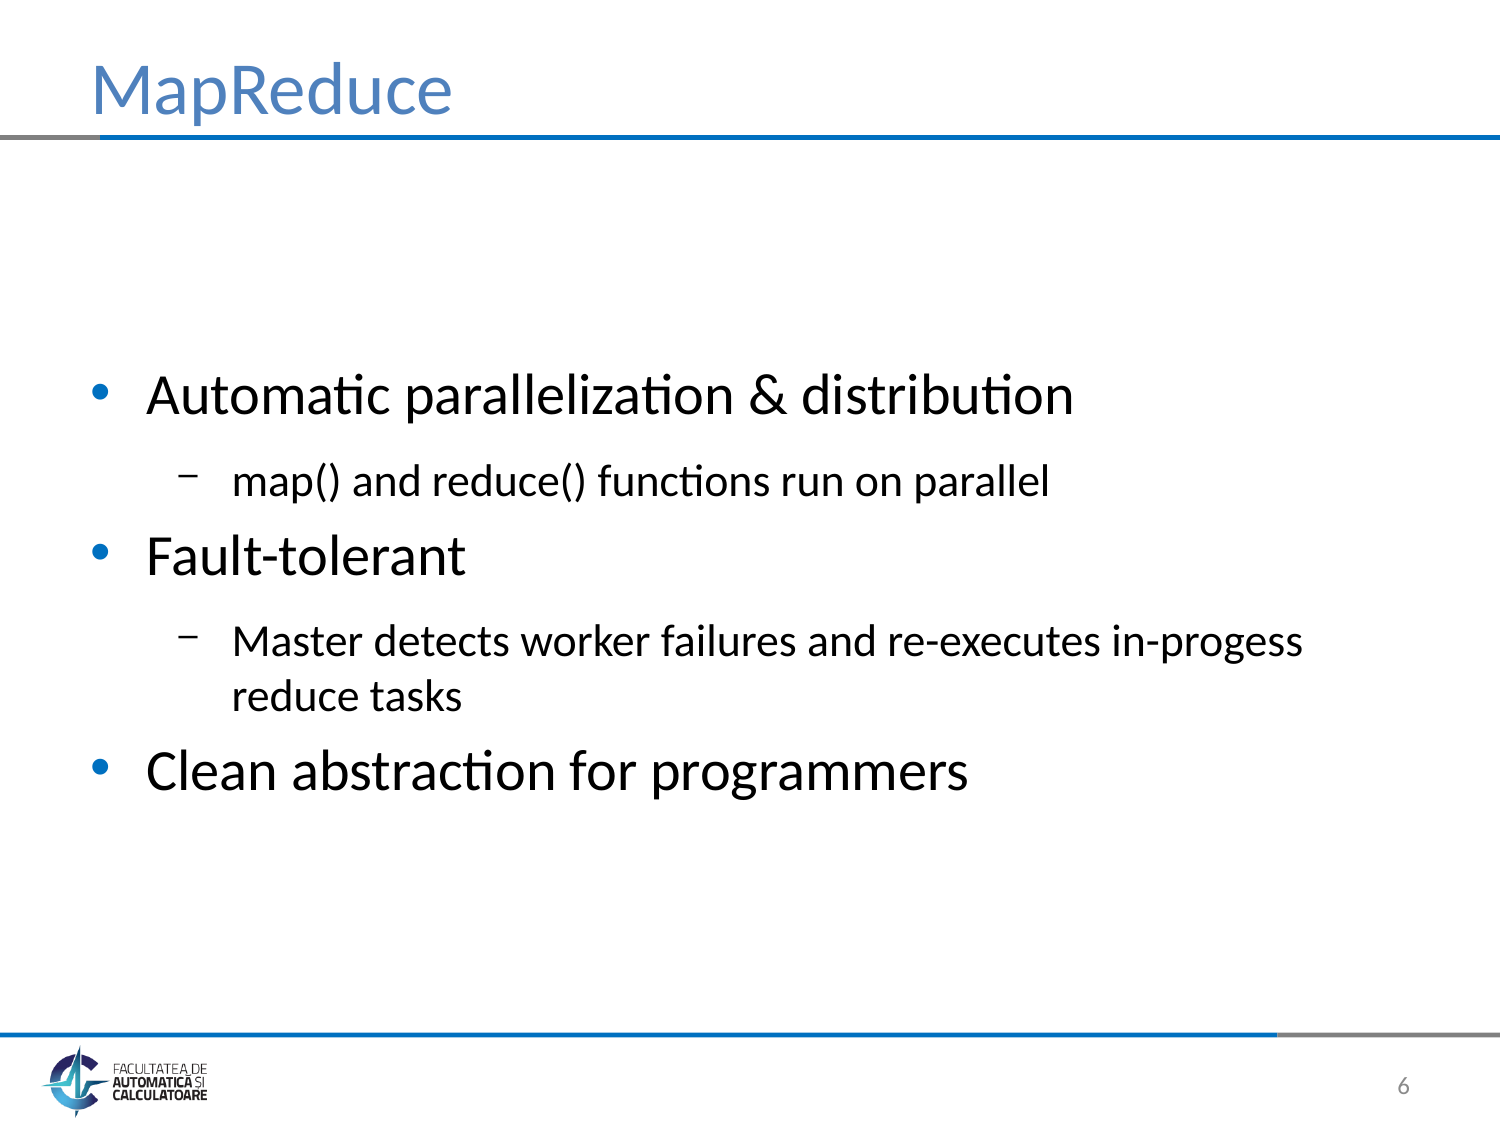

# MapReduce
Automatic parallelization & distribution
map() and reduce() functions run on parallel
Fault-tolerant
Master detects worker failures and re-executes in-progess reduce tasks
Clean abstraction for programmers